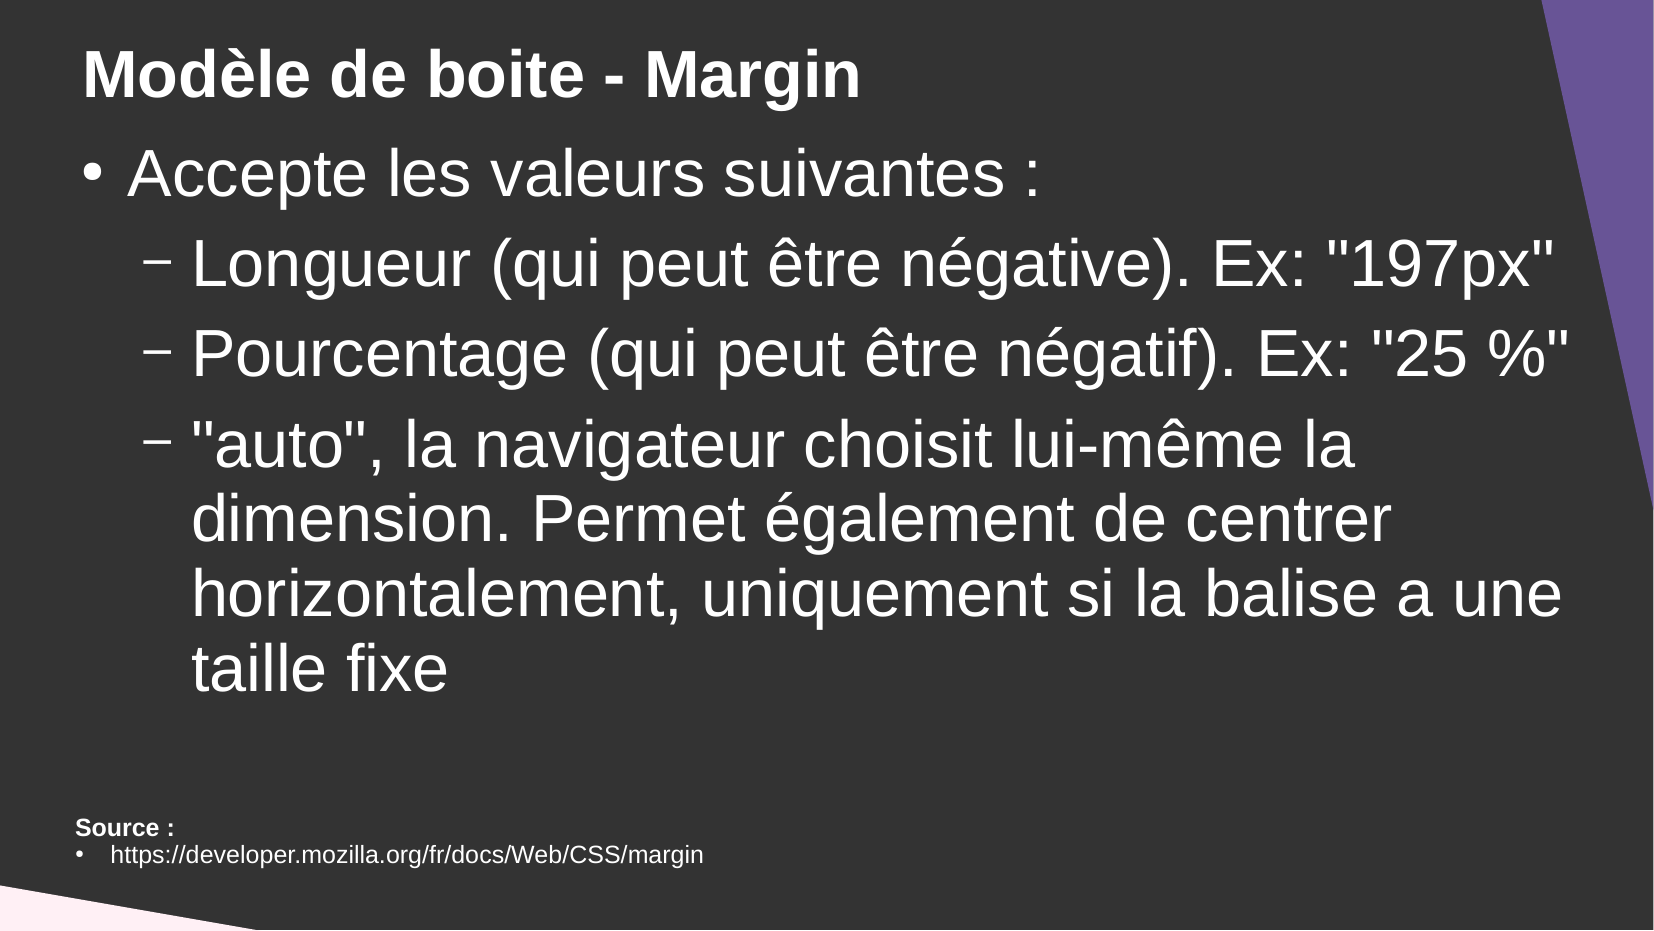

# Modèle de boite - Margin
Accepte les valeurs suivantes :
Longueur (qui peut être négative). Ex: "197px"
Pourcentage (qui peut être négatif). Ex: "25 %"
"auto", la navigateur choisit lui-même la dimension. Permet également de centrer horizontalement, uniquement si la balise a une taille fixe
Source :
https://developer.mozilla.org/fr/docs/Web/CSS/margin